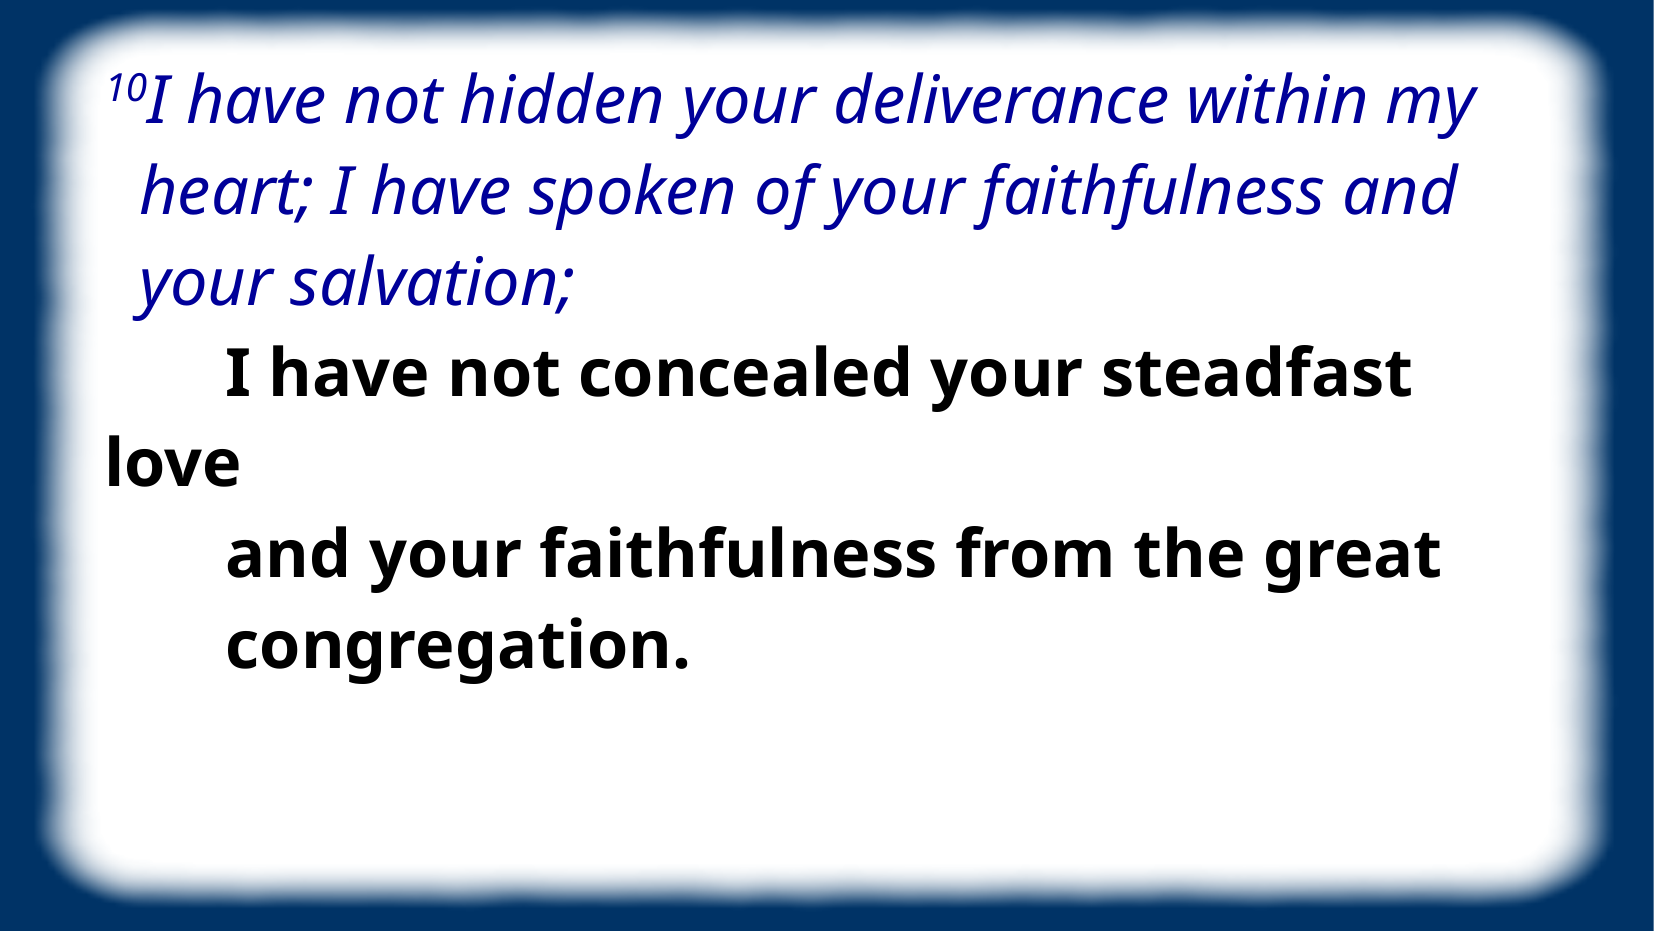

10I have not hidden your deliverance within my
 heart; I have spoken of your faithfulness and
 your salvation;
 I have not concealed your steadfast love
 and your faithfulness from the great
 congregation.